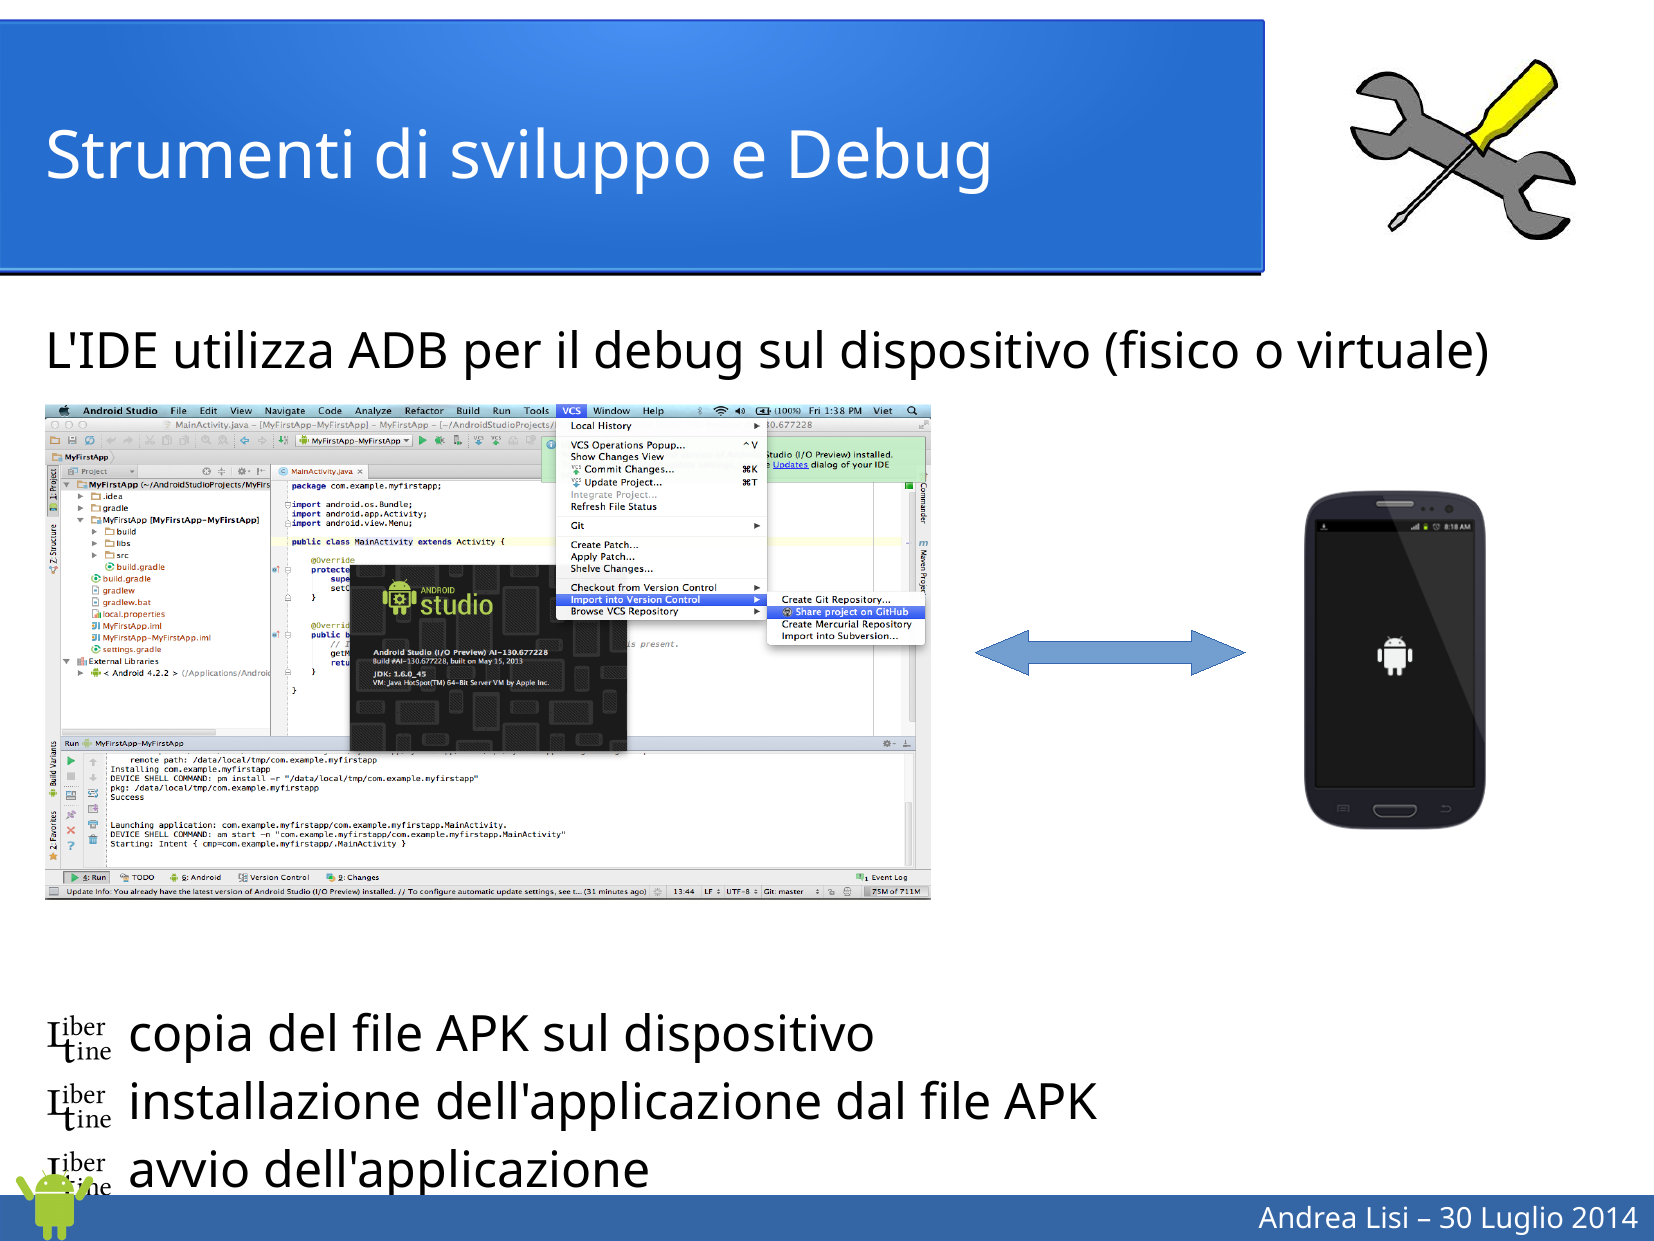

# Strumenti di sviluppo e Debug
L'IDE utilizza ADB per il debug sul dispositivo (fisico o virtuale)
 copia del file APK sul dispositivo
 installazione dell'applicazione dal file APK
 avvio dell'applicazione
Andrea Lisi – 30 Luglio 2014